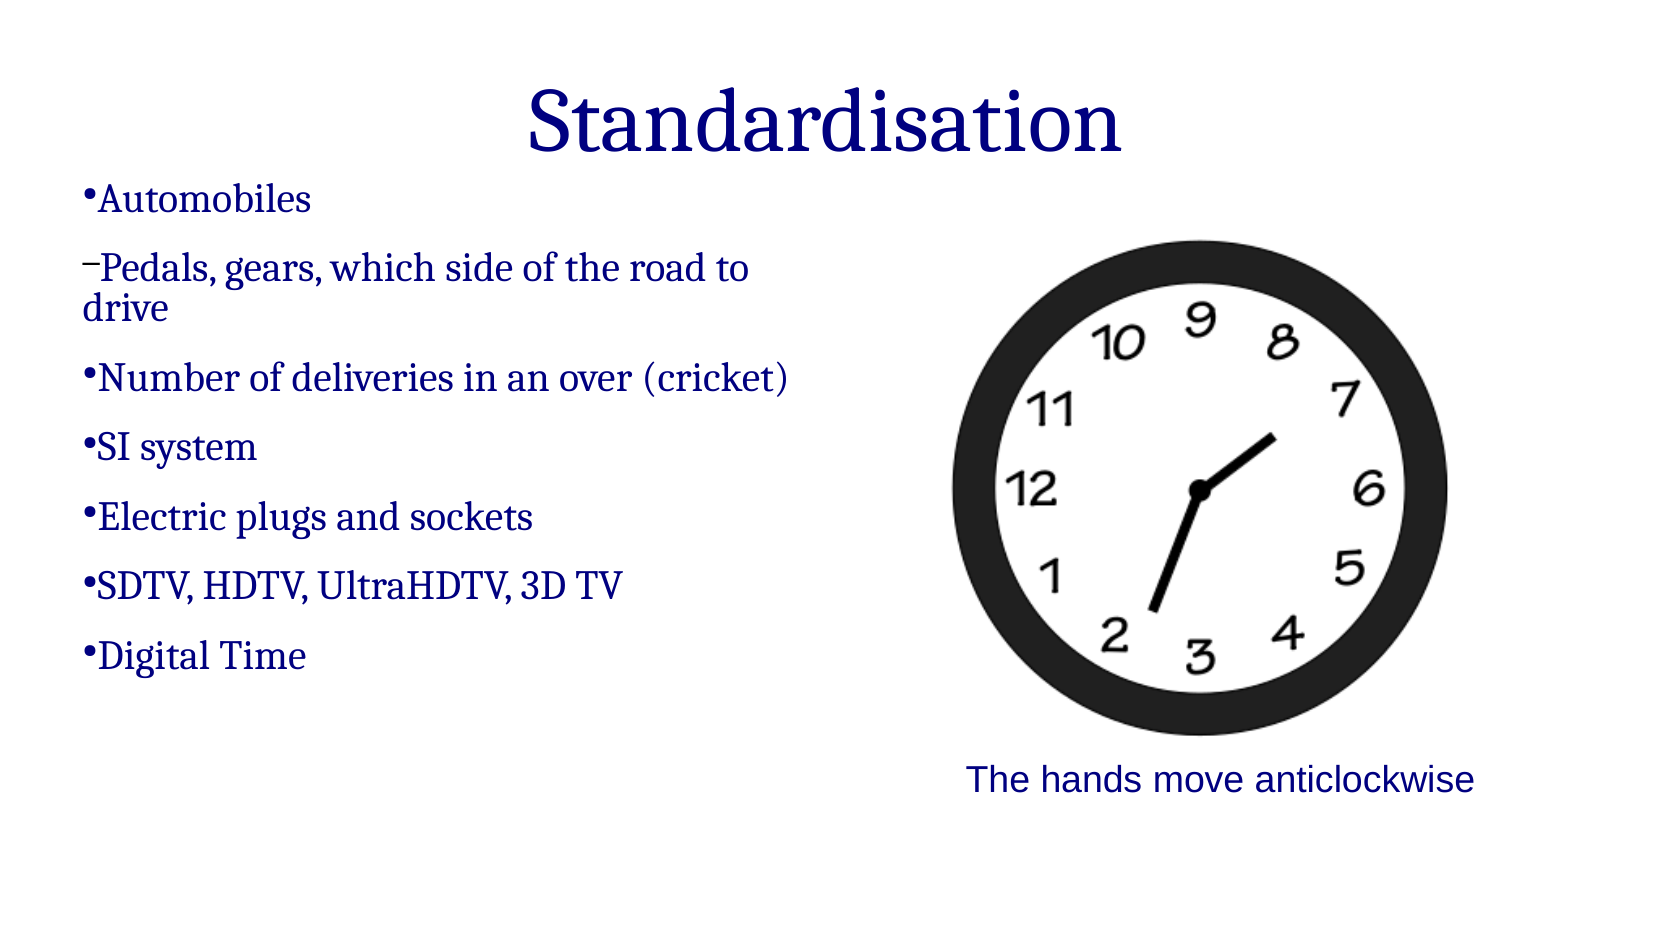

# Standardisation
Automobiles
Pedals, gears, which side of the road to drive
Number of deliveries in an over (cricket)
SI system
Electric plugs and sockets
SDTV, HDTV, UltraHDTV, 3D TV
Digital Time
The hands move anticlockwise